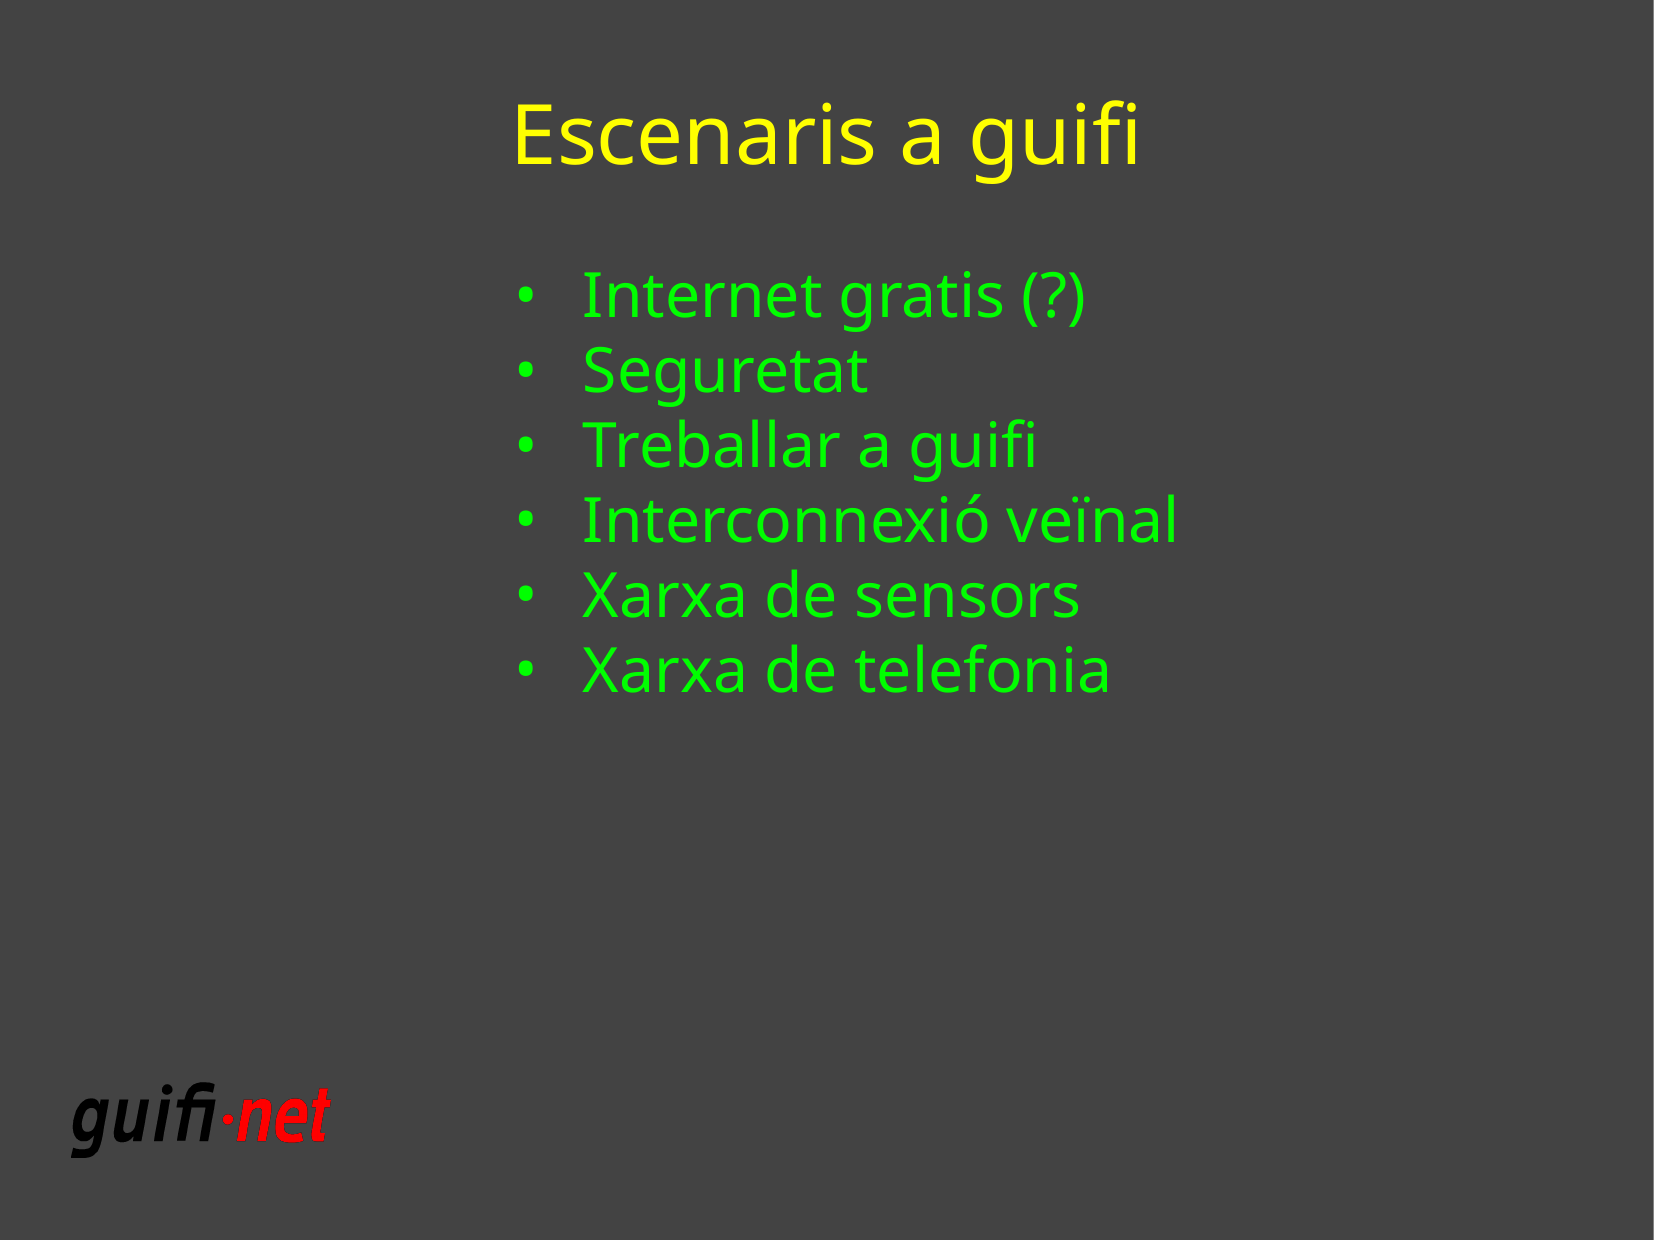

# Escenaris a guifi
Internet gratis (?)
Seguretat
Treballar a guifi
Interconnexió veïnal
Xarxa de sensors
Xarxa de telefonia